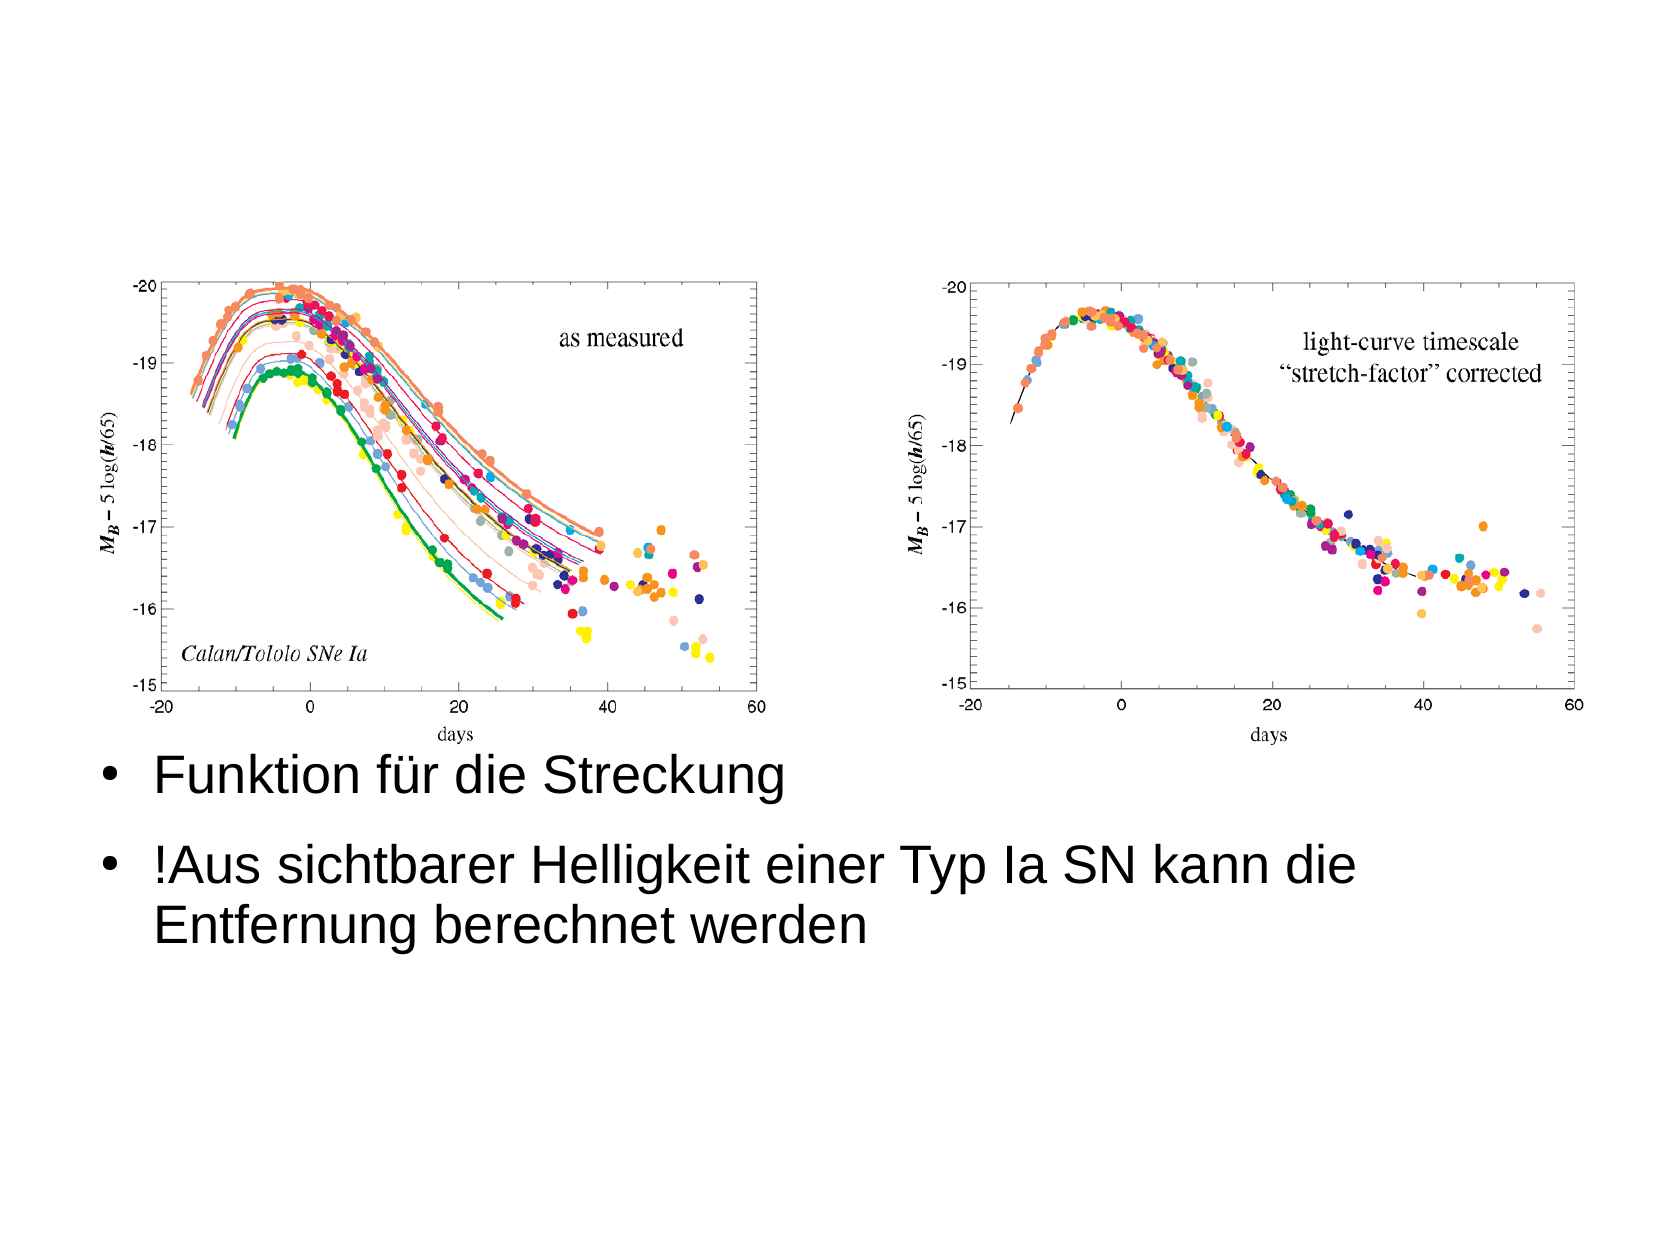

#
Funktion für die Streckung
!Aus sichtbarer Helligkeit einer Typ Ia SN kann die Entfernung berechnet werden